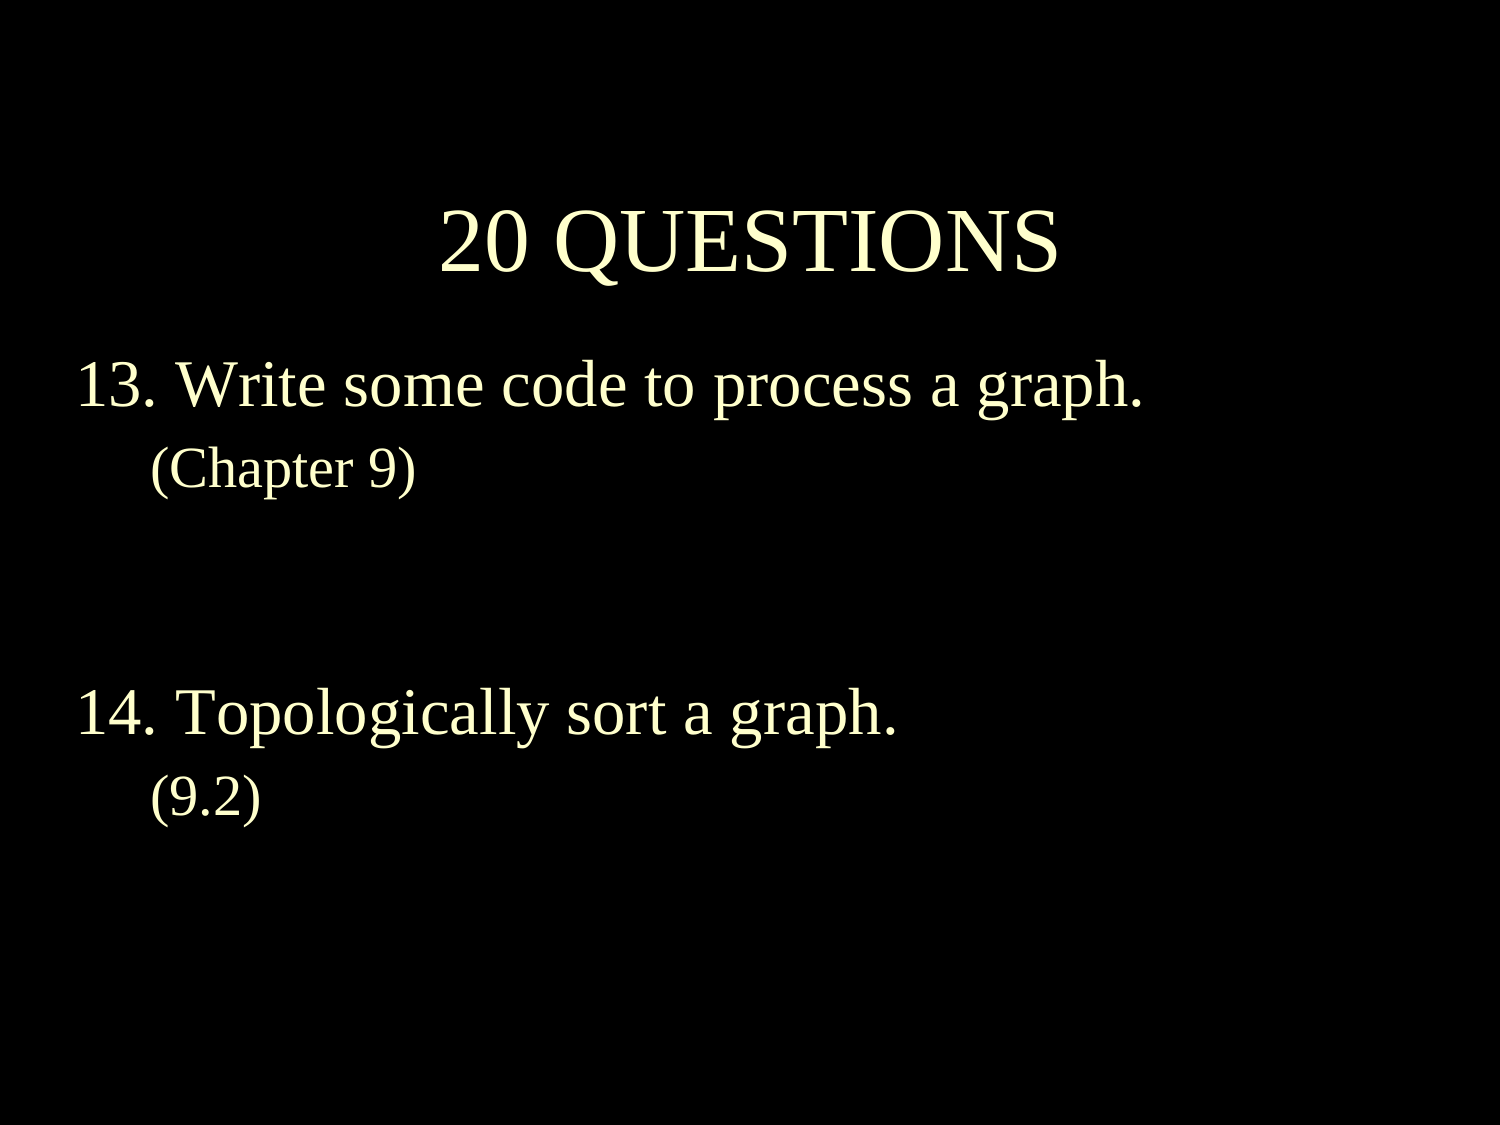

# 20 QUESTIONS
13. Write some code to process a graph.
(Chapter 9)
14. Topologically sort a graph.
(9.2)